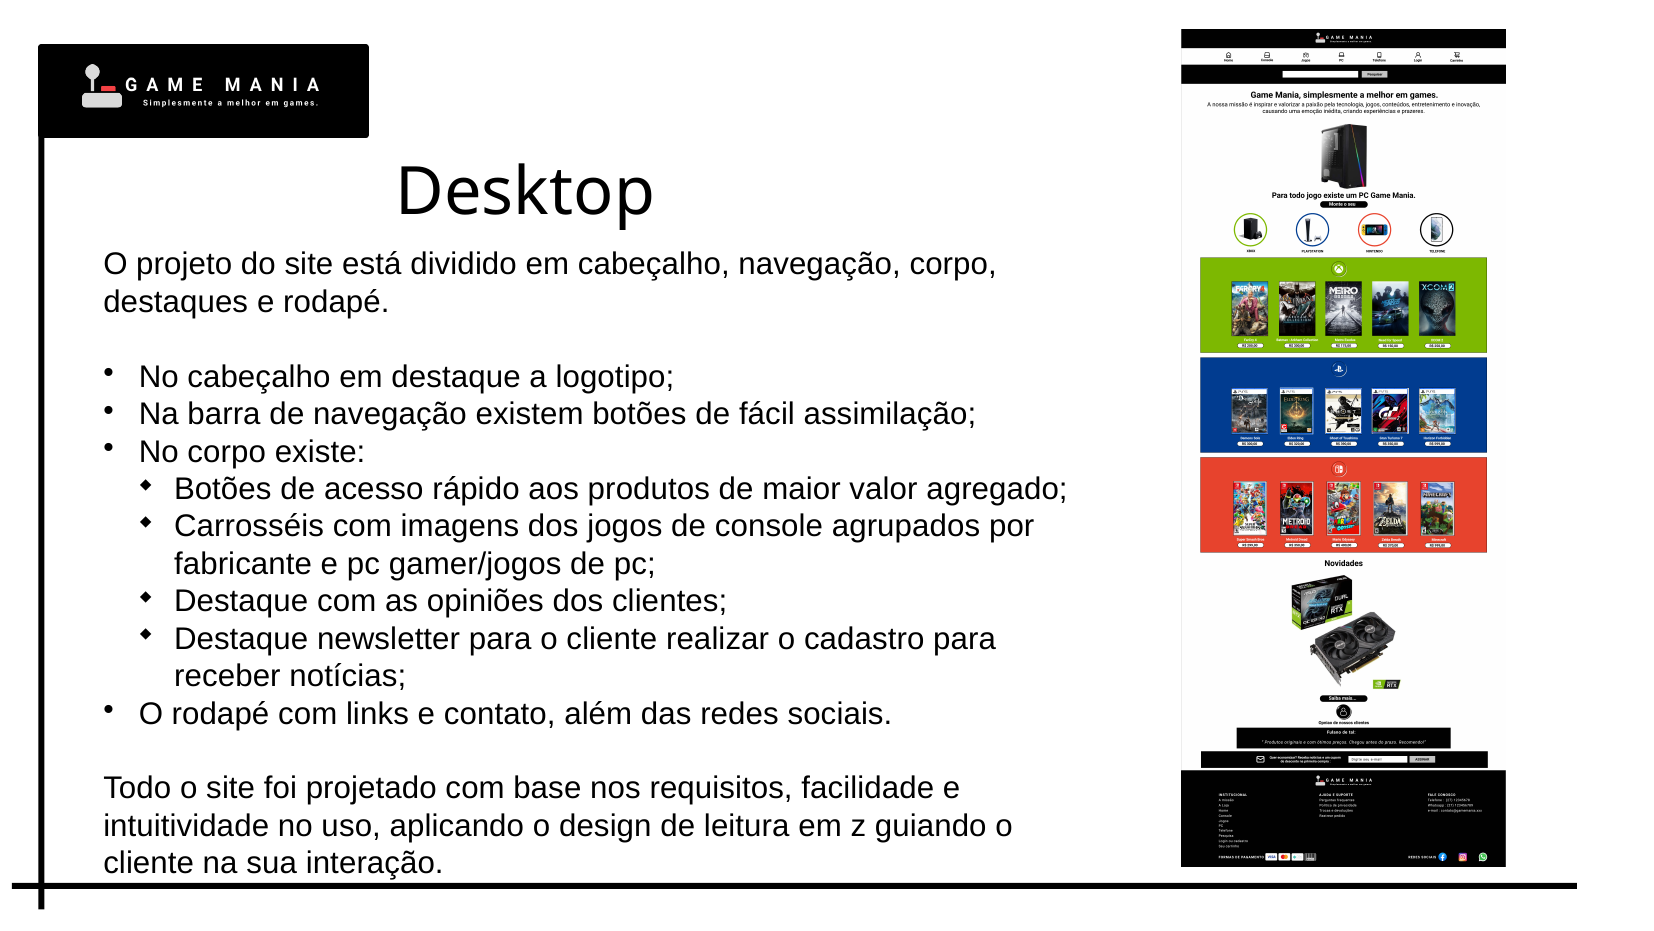

Desktop
O projeto do site está dividido em cabeçalho, navegação, corpo, destaques e rodapé.
No cabeçalho em destaque a logotipo;
Na barra de navegação existem botões de fácil assimilação;
No corpo existe:
Botões de acesso rápido aos produtos de maior valor agregado;
Carrosséis com imagens dos jogos de console agrupados por fabricante e pc gamer/jogos de pc;
Destaque com as opiniões dos clientes;
Destaque newsletter para o cliente realizar o cadastro para receber notícias;
O rodapé com links e contato, além das redes sociais.
Todo o site foi projetado com base nos requisitos, facilidade e intuitividade no uso, aplicando o design de leitura em z guiando o cliente na sua interação.